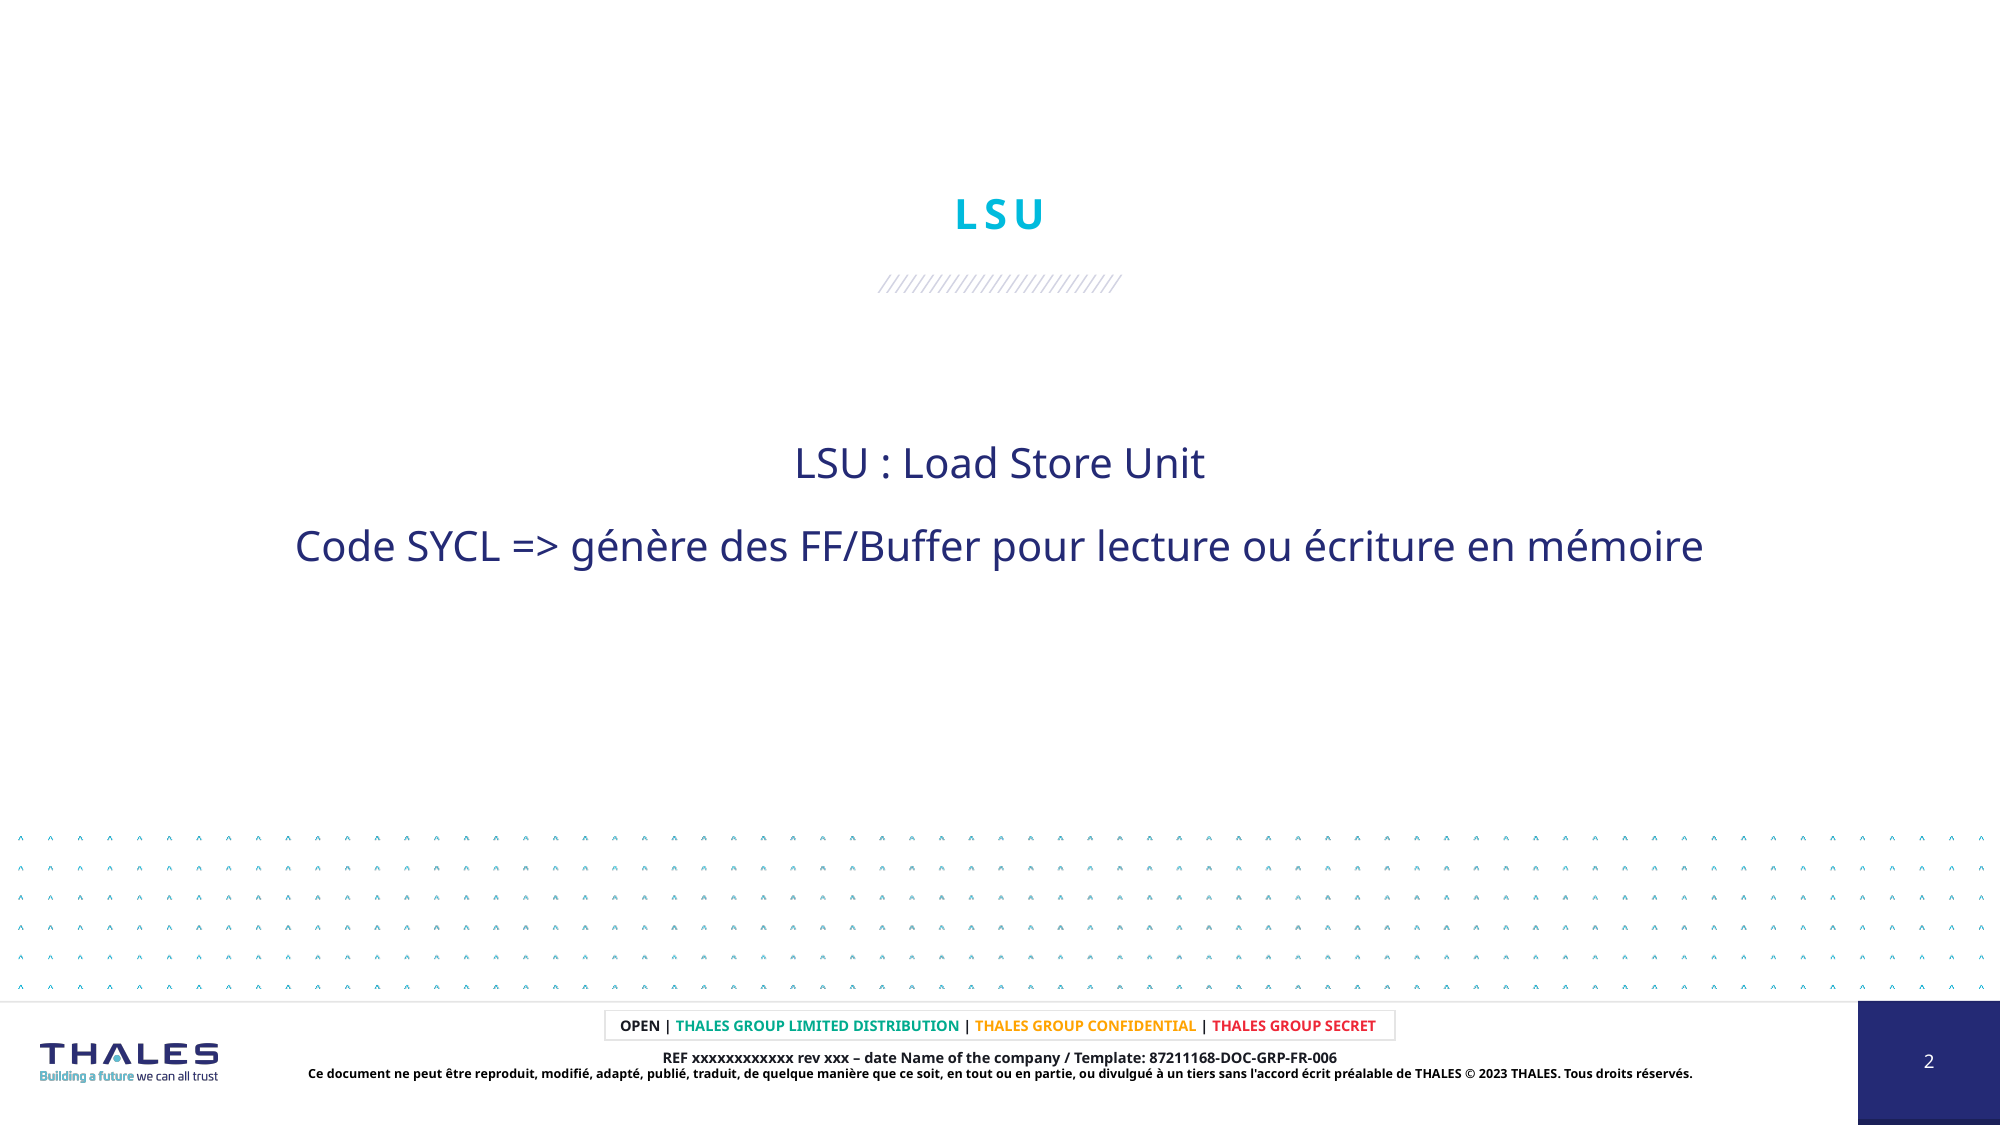

# LSU
LSU : Load Store Unit
Code SYCL => génère des FF/Buffer pour lecture ou écriture en mémoire